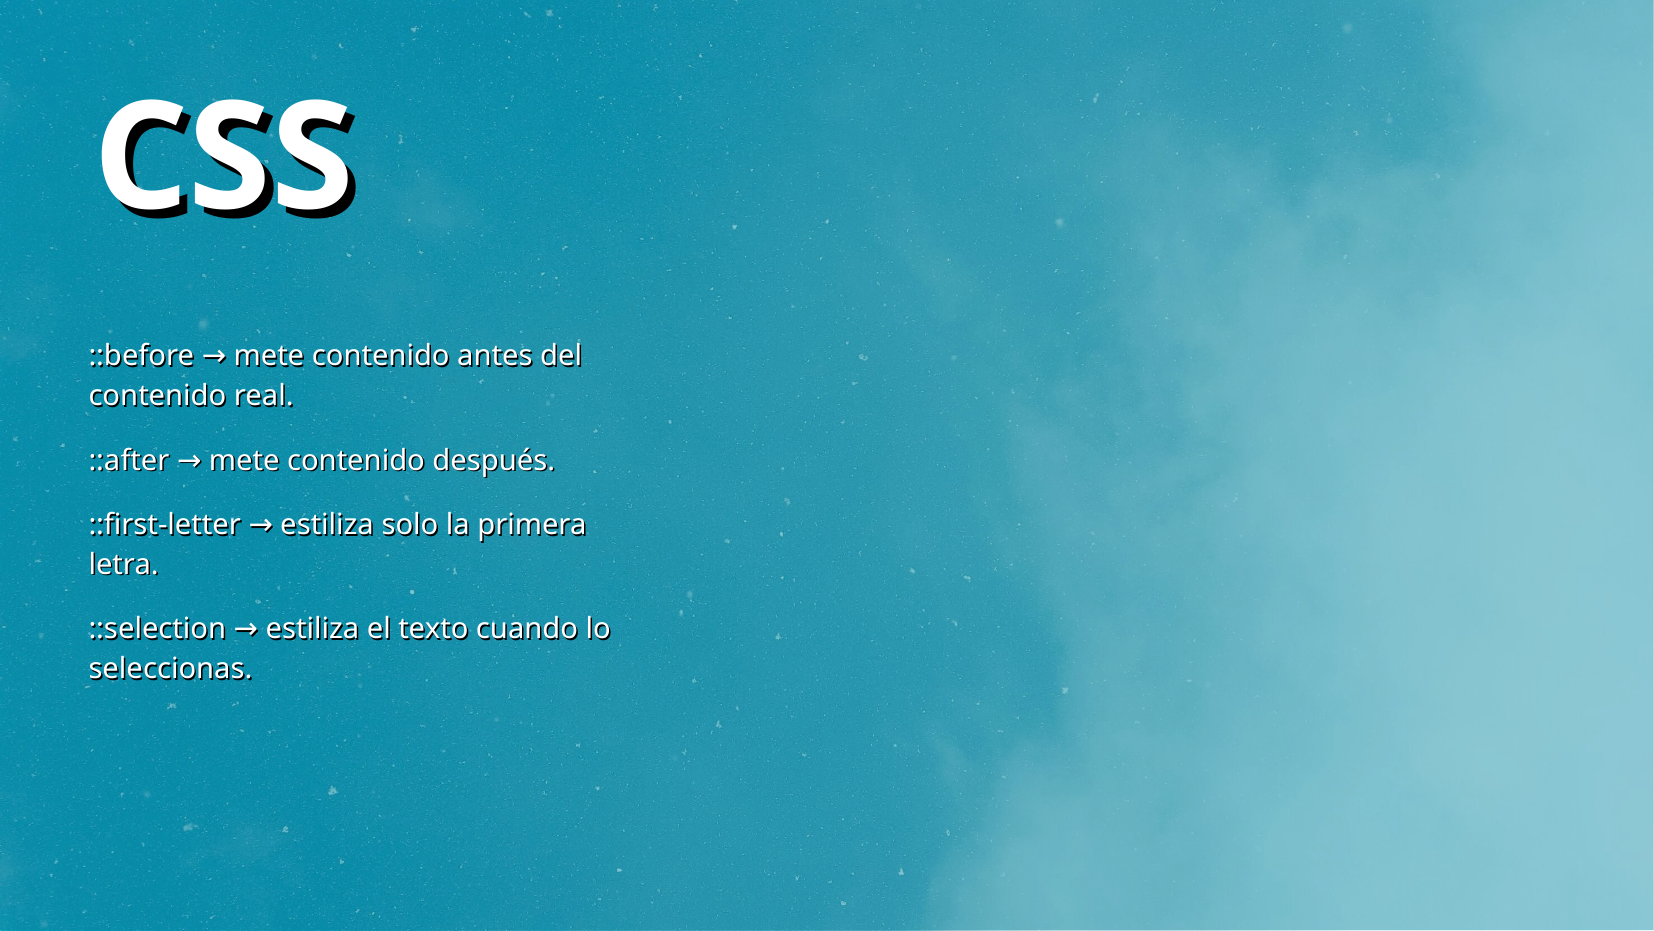

CSS
# ::before → mete contenido antes del contenido real.
::after → mete contenido después.
::first-letter → estiliza solo la primera letra.
::selection → estiliza el texto cuando lo seleccionas.